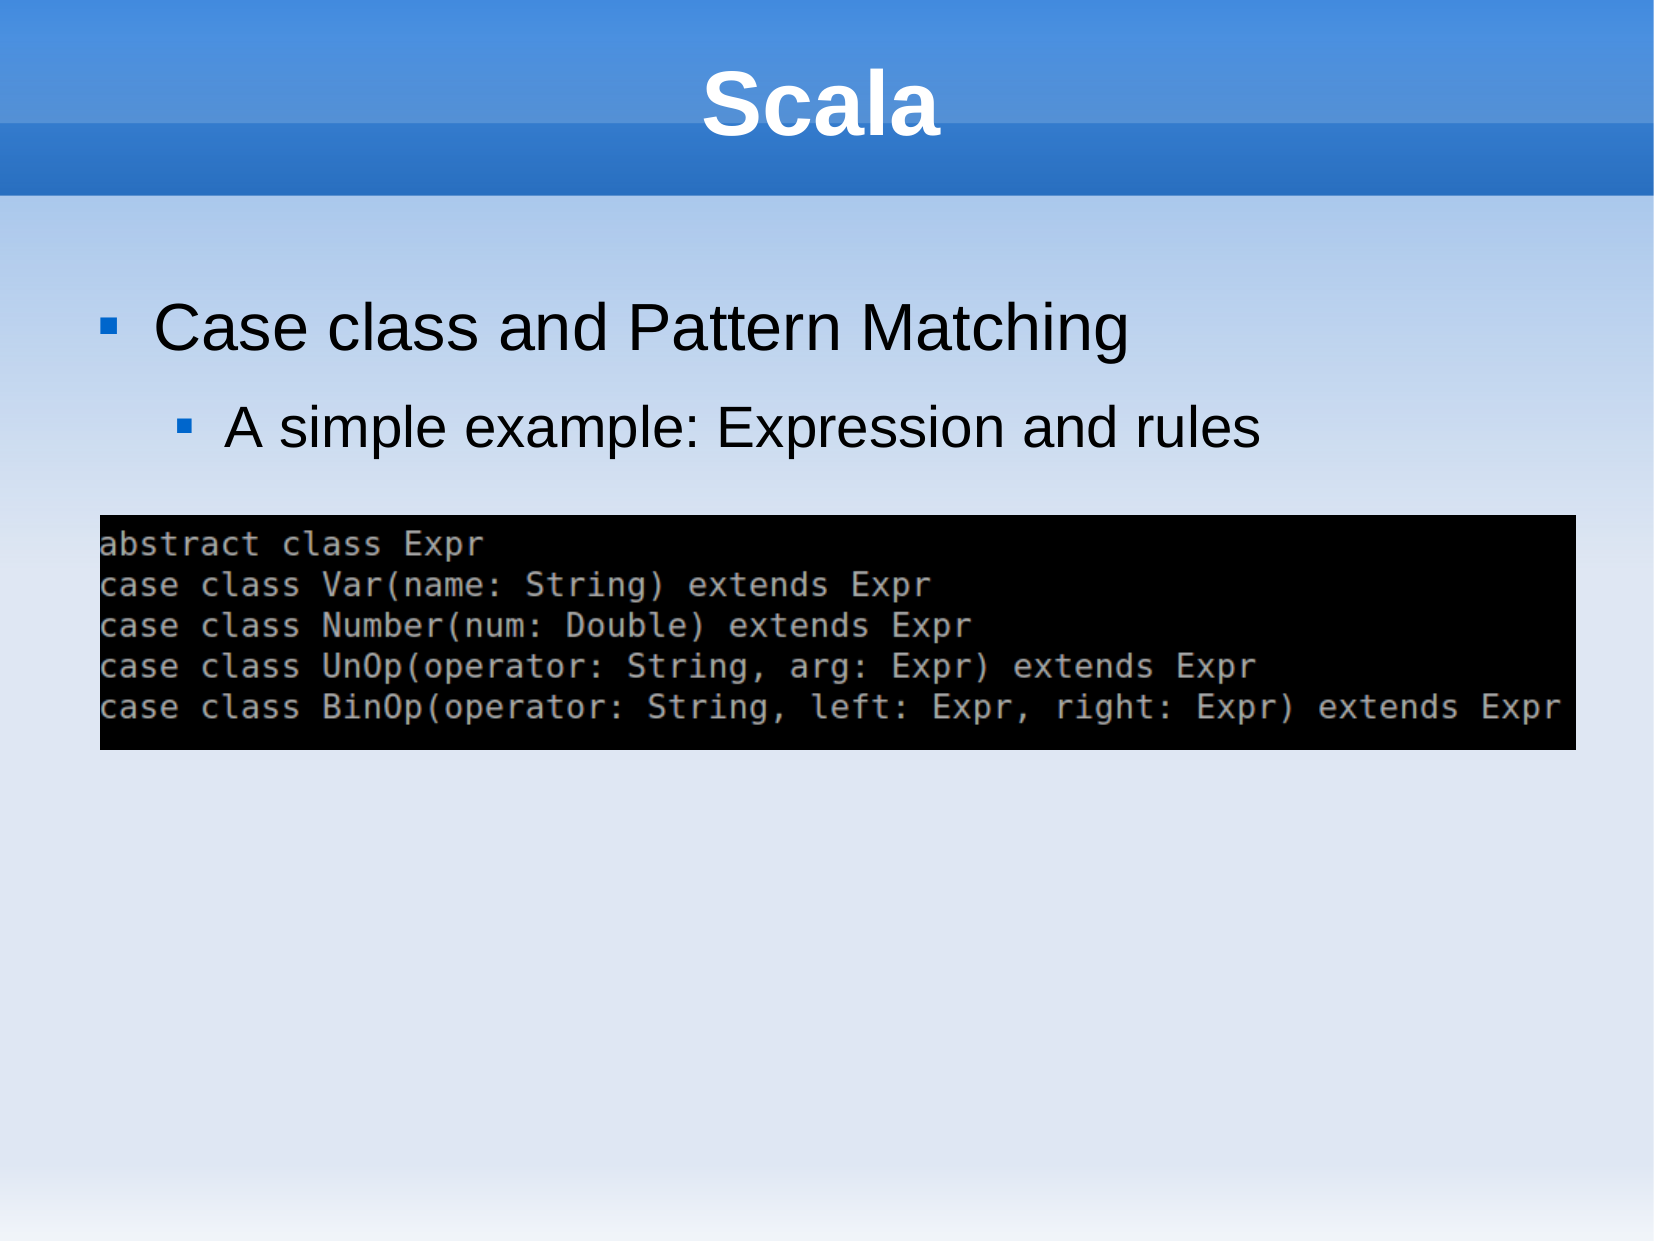

# Scala
Case class and Pattern Matching
A simple example: Expression and rules